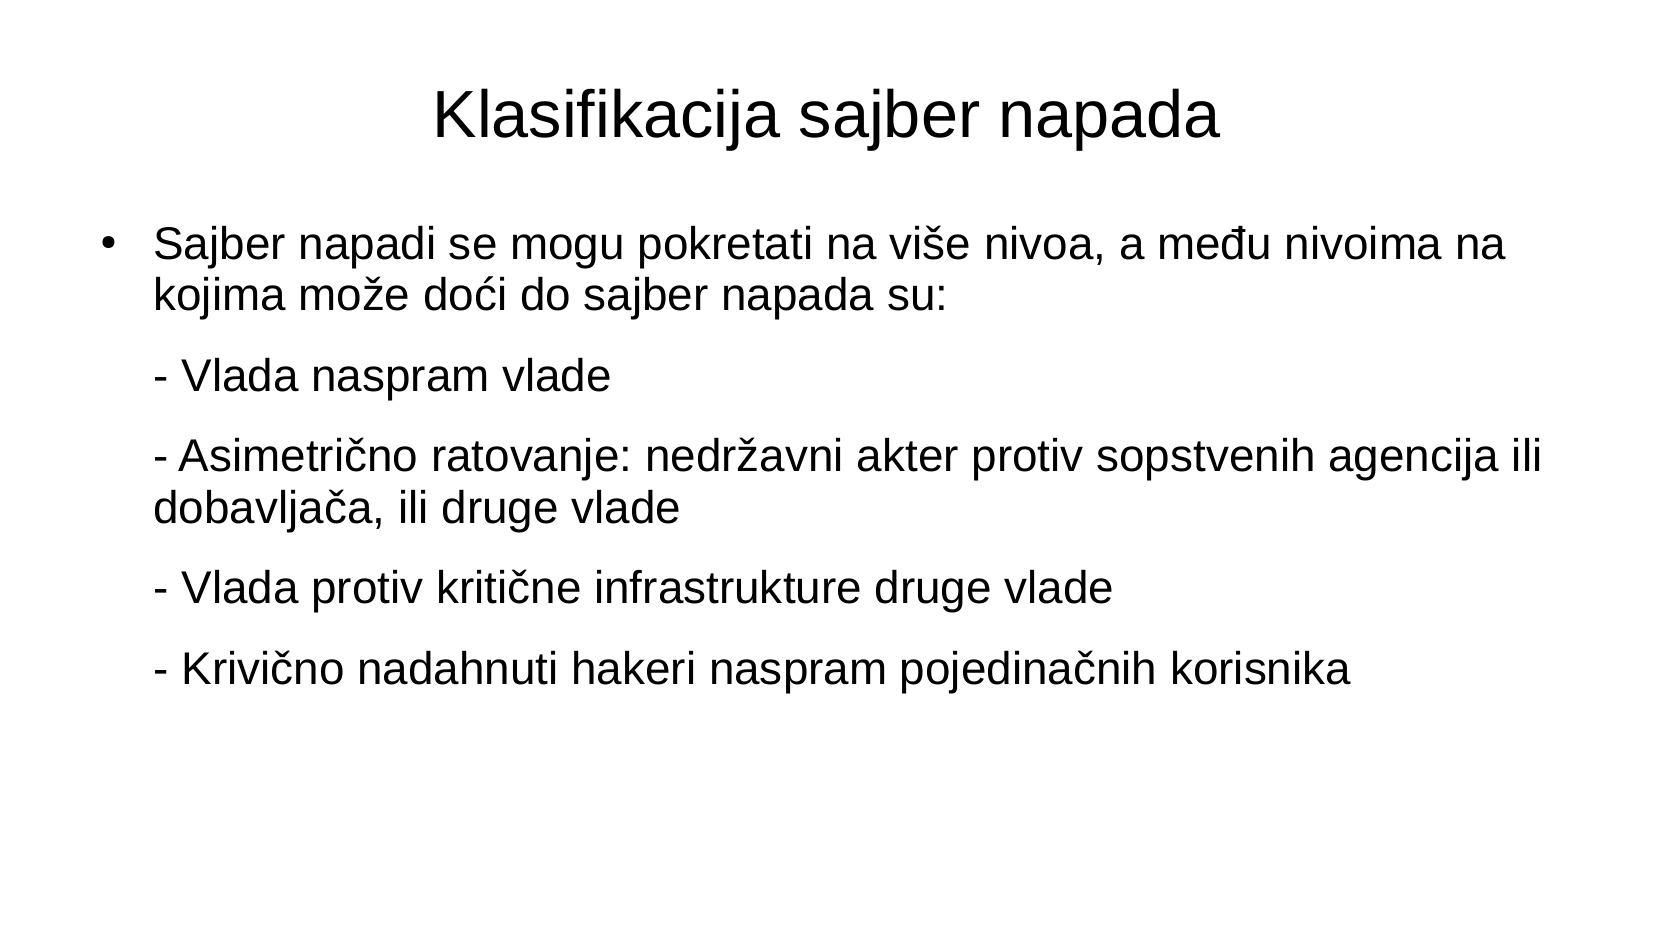

# Klasifikacija sajber napada
Sajber napadi se mogu pokretati na više nivoa, a među nivoima na kojima može doći do sajber napada su:
- Vlada naspram vlade
- Asimetrično ratovanje: nedržavni akter protiv sopstvenih agencija ili dobavljača, ili druge vlade
- Vlada protiv kritične infrastrukture druge vlade
- Krivično nadahnuti hakeri naspram pojedinačnih korisnika